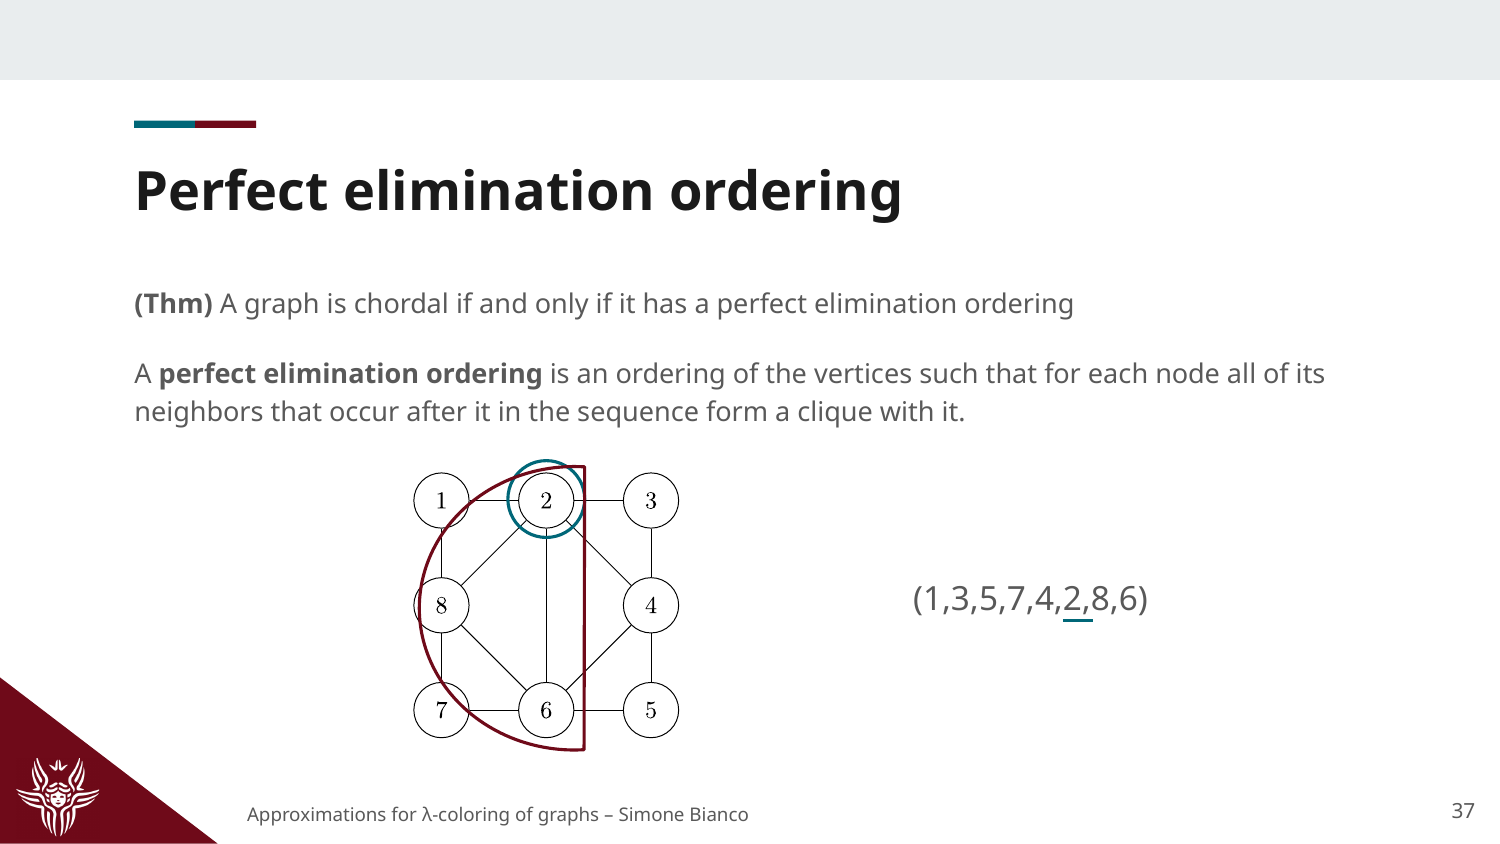

# Perfect elimination ordering
(Thm) A graph is chordal if and only if it has a perfect elimination ordering
A perfect elimination ordering is an ordering of the vertices such that for each node all of its neighbors that occur after it in the sequence form a clique with it.
(1,3,5,7,4,2,8,6)
Approximations for λ-coloring of graphs – Simone Bianco